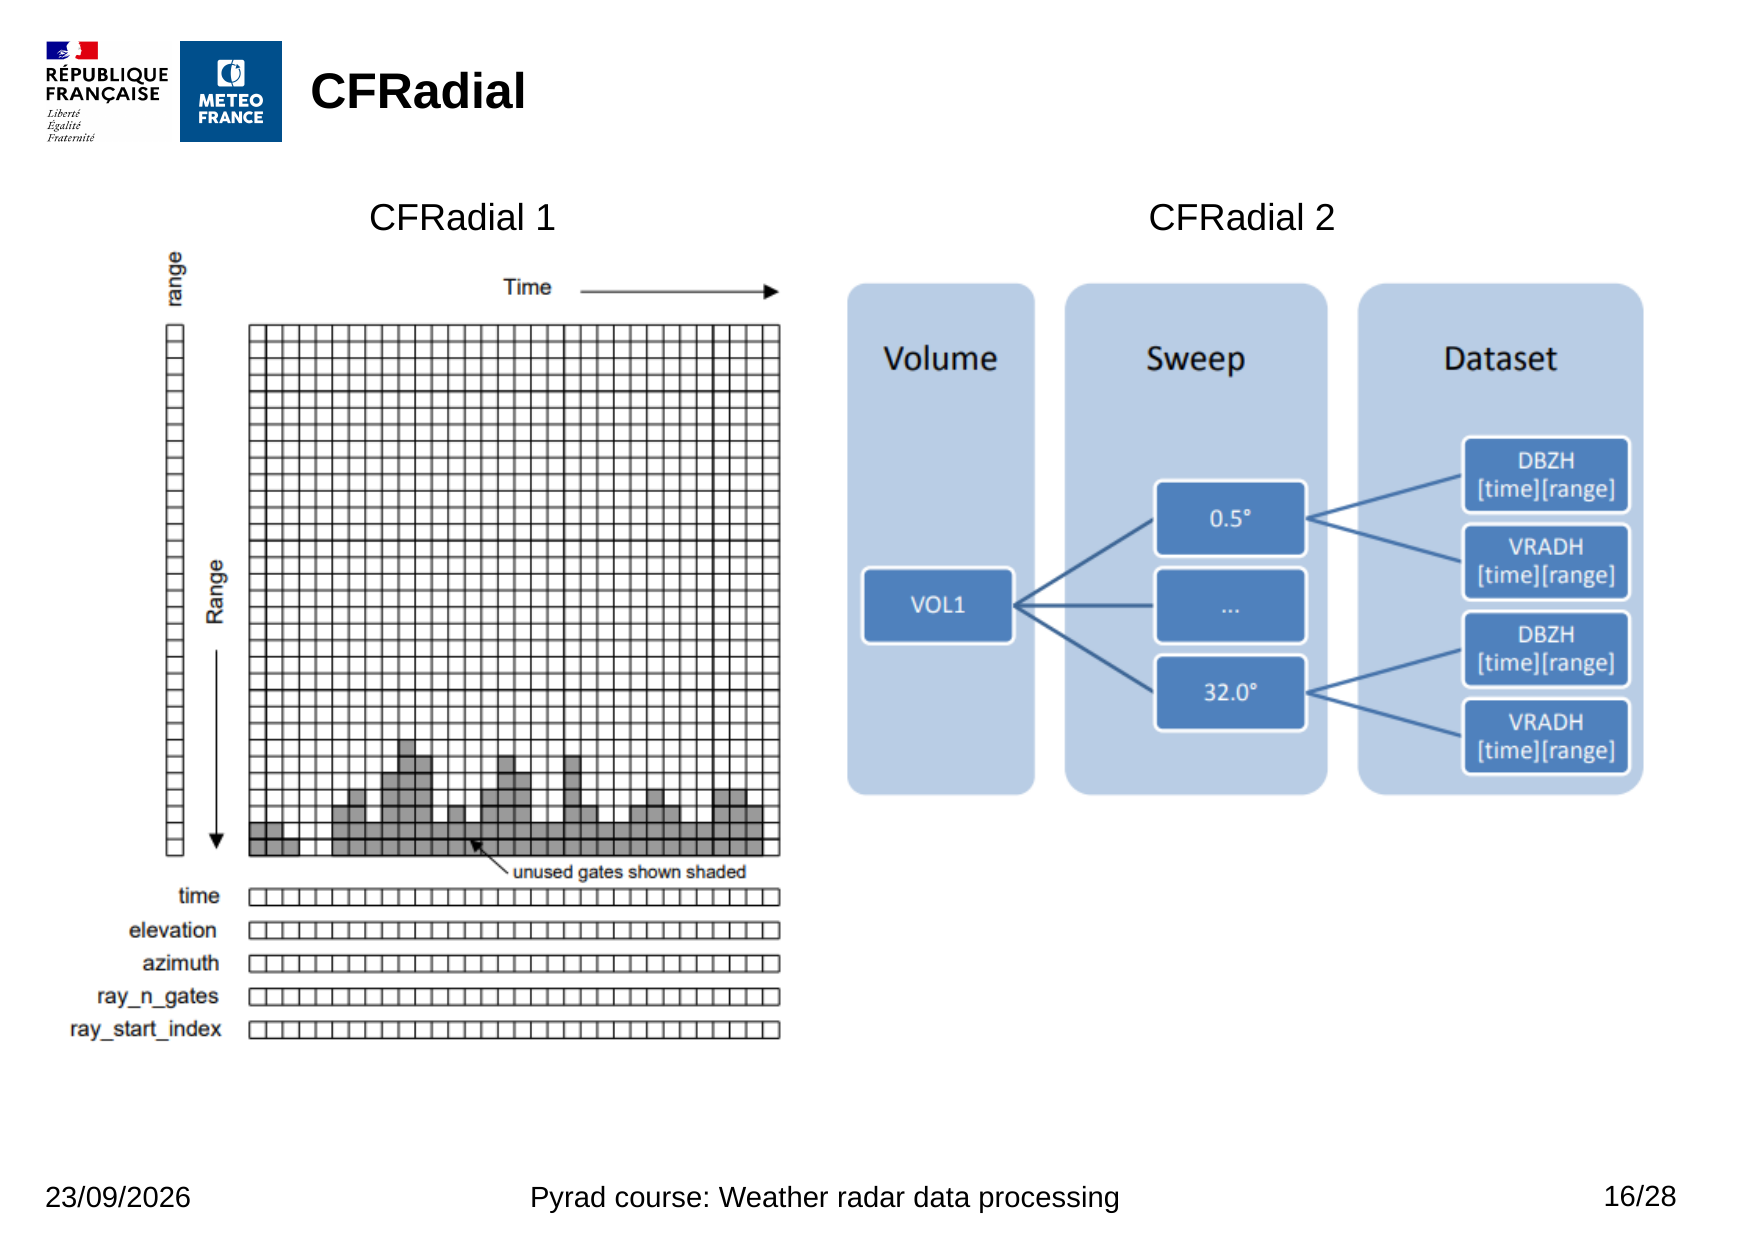

# CFRadial
CFRadial 1
CFRadial 2
16
Pyrad course: Weather radar data processing